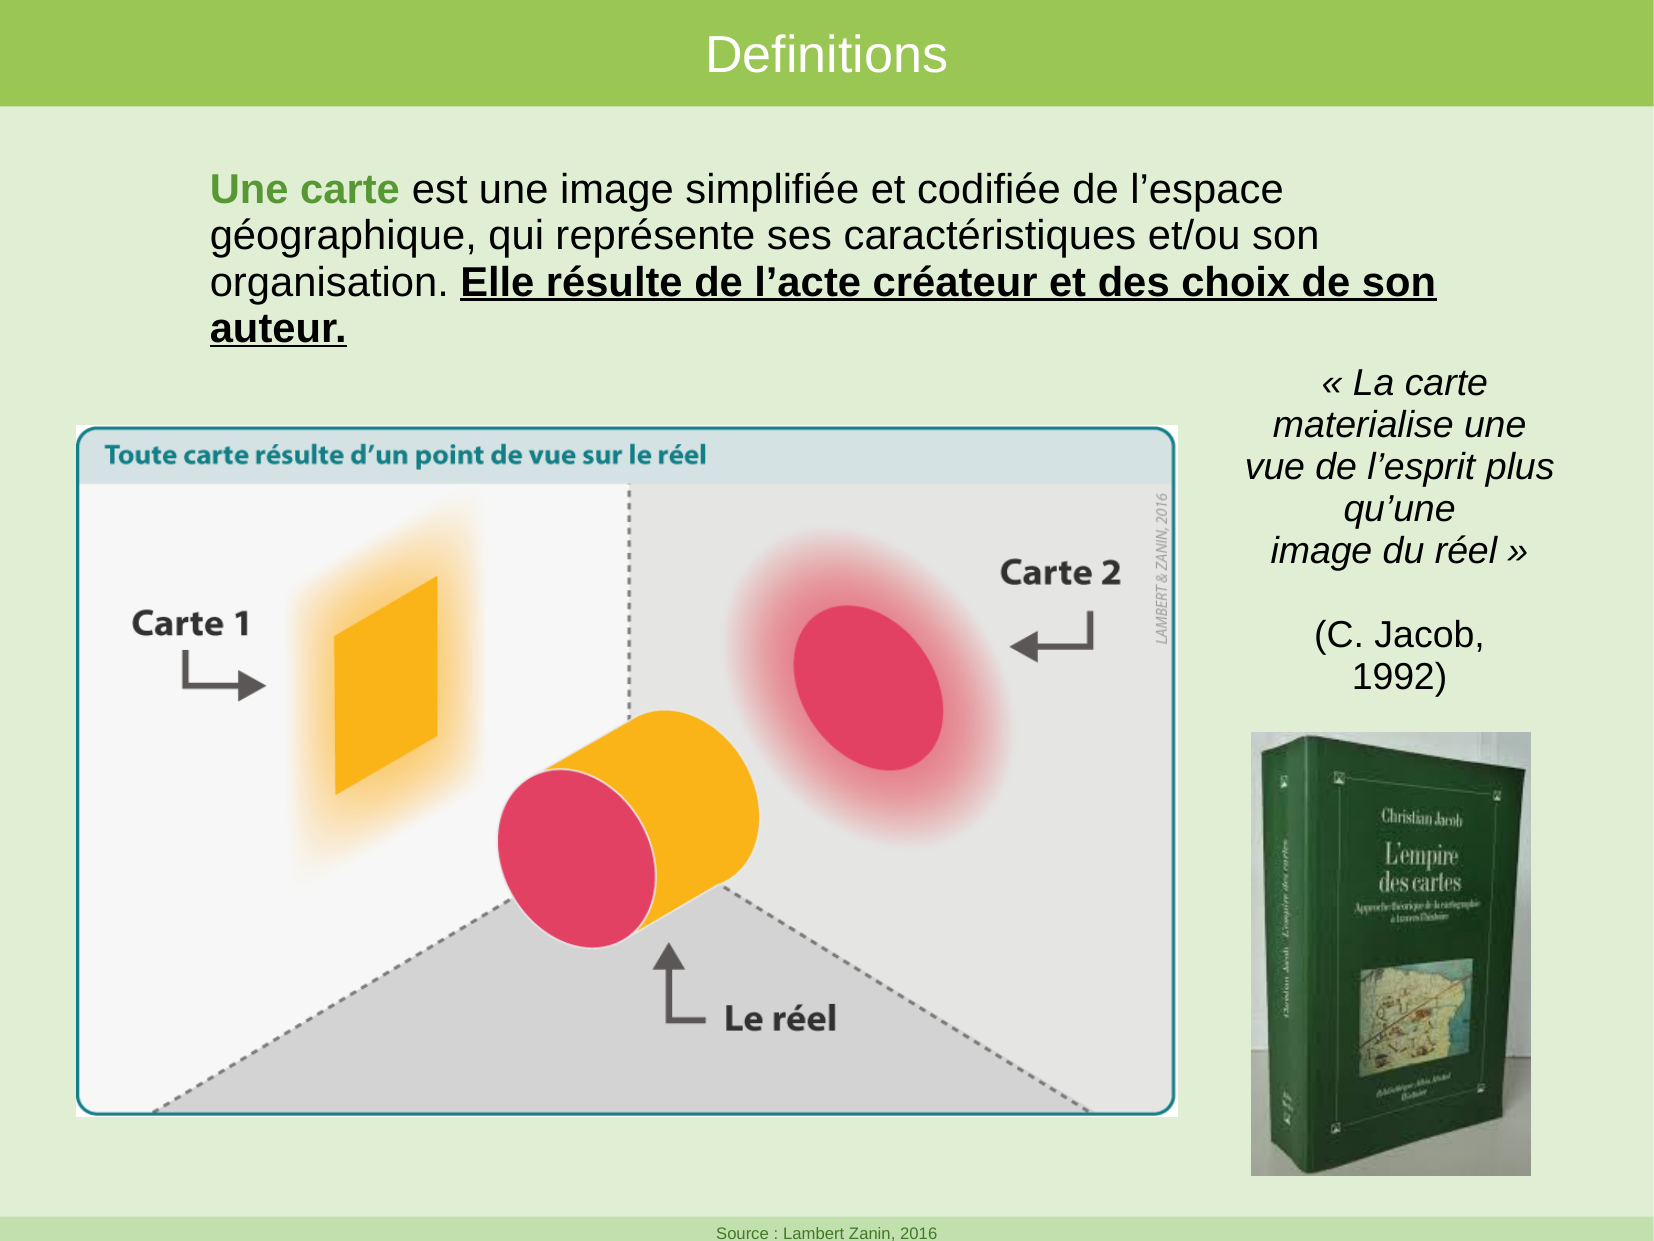

# Definitions
Une carte est une image simplifiée et codifiée de l’espace
géographique, qui représente ses caractéristiques et/ou son organisation. Elle résulte de l’acte créateur et des choix de son auteur.
 « La carte materialise une
vue de l’esprit plus qu’une
image du réel »
(C. Jacob,
1992)
Source : Lambert Zanin, 2016